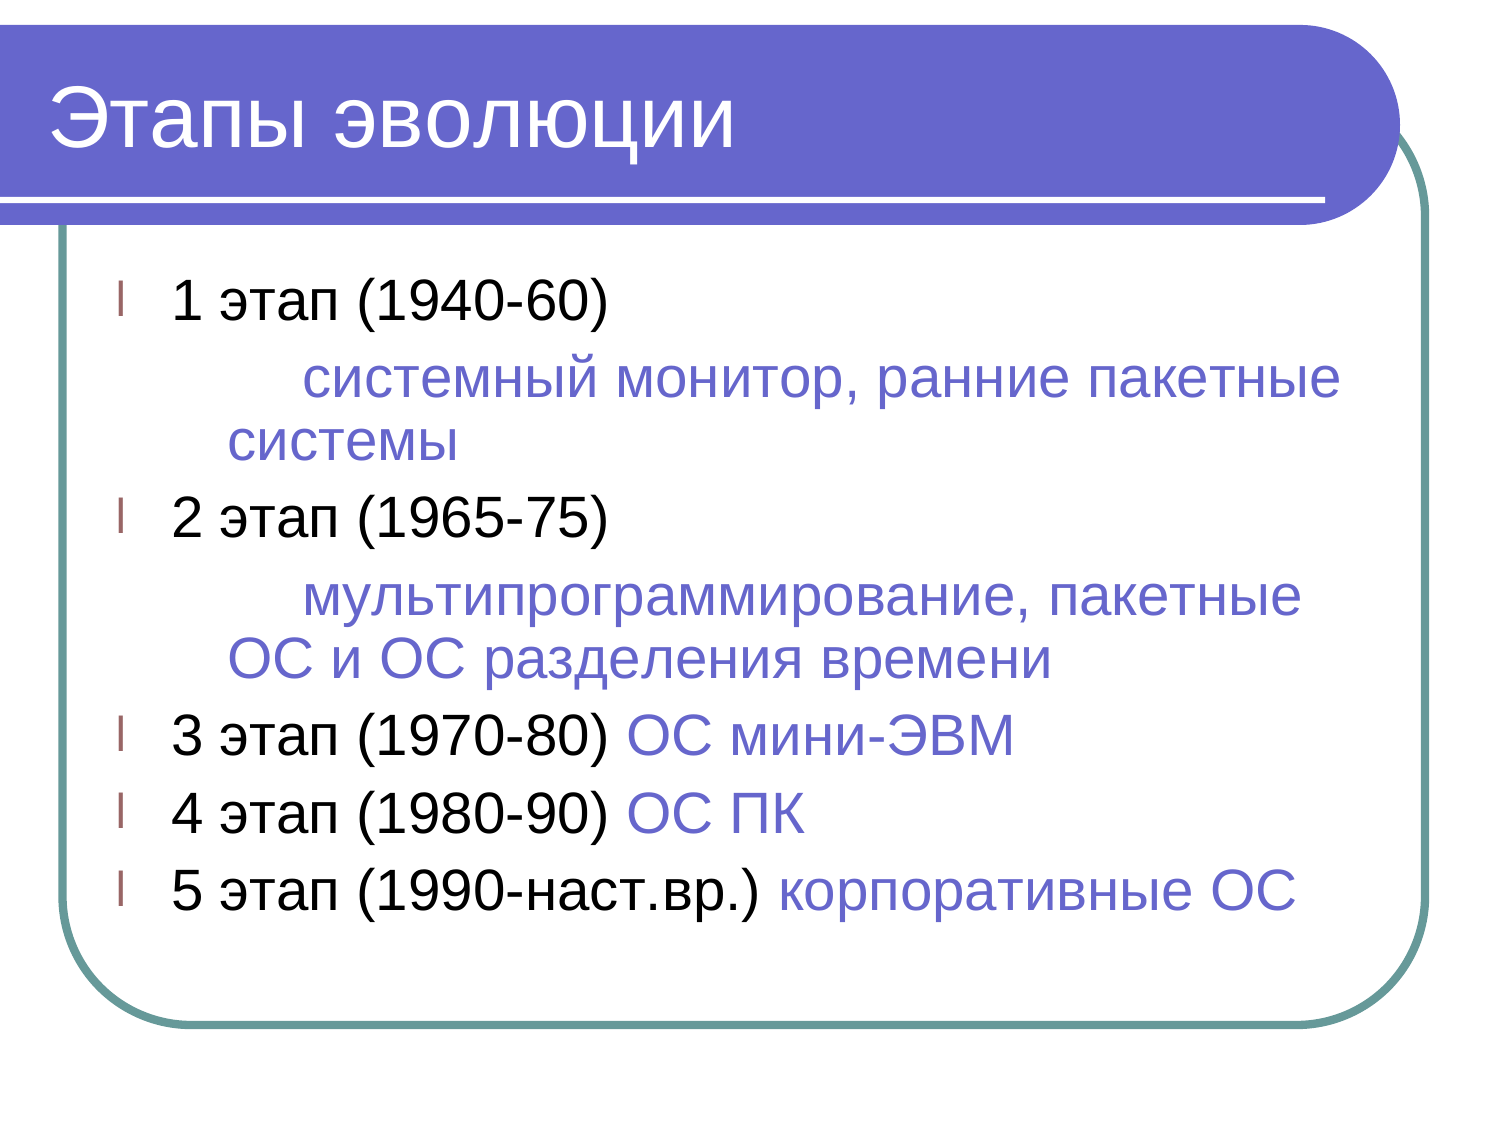

# Этапы эволюции
1 этап (1940-60)
	системный монитор, ранние пакетные системы
2 этап (1965-75)
	мультипрограммирование, пакетные ОС и ОС разделения времени
3 этап (1970-80) ОС мини-ЭВМ
4 этап (1980-90) ОС ПК
5 этап (1990-наст.вр.) корпоративные ОС